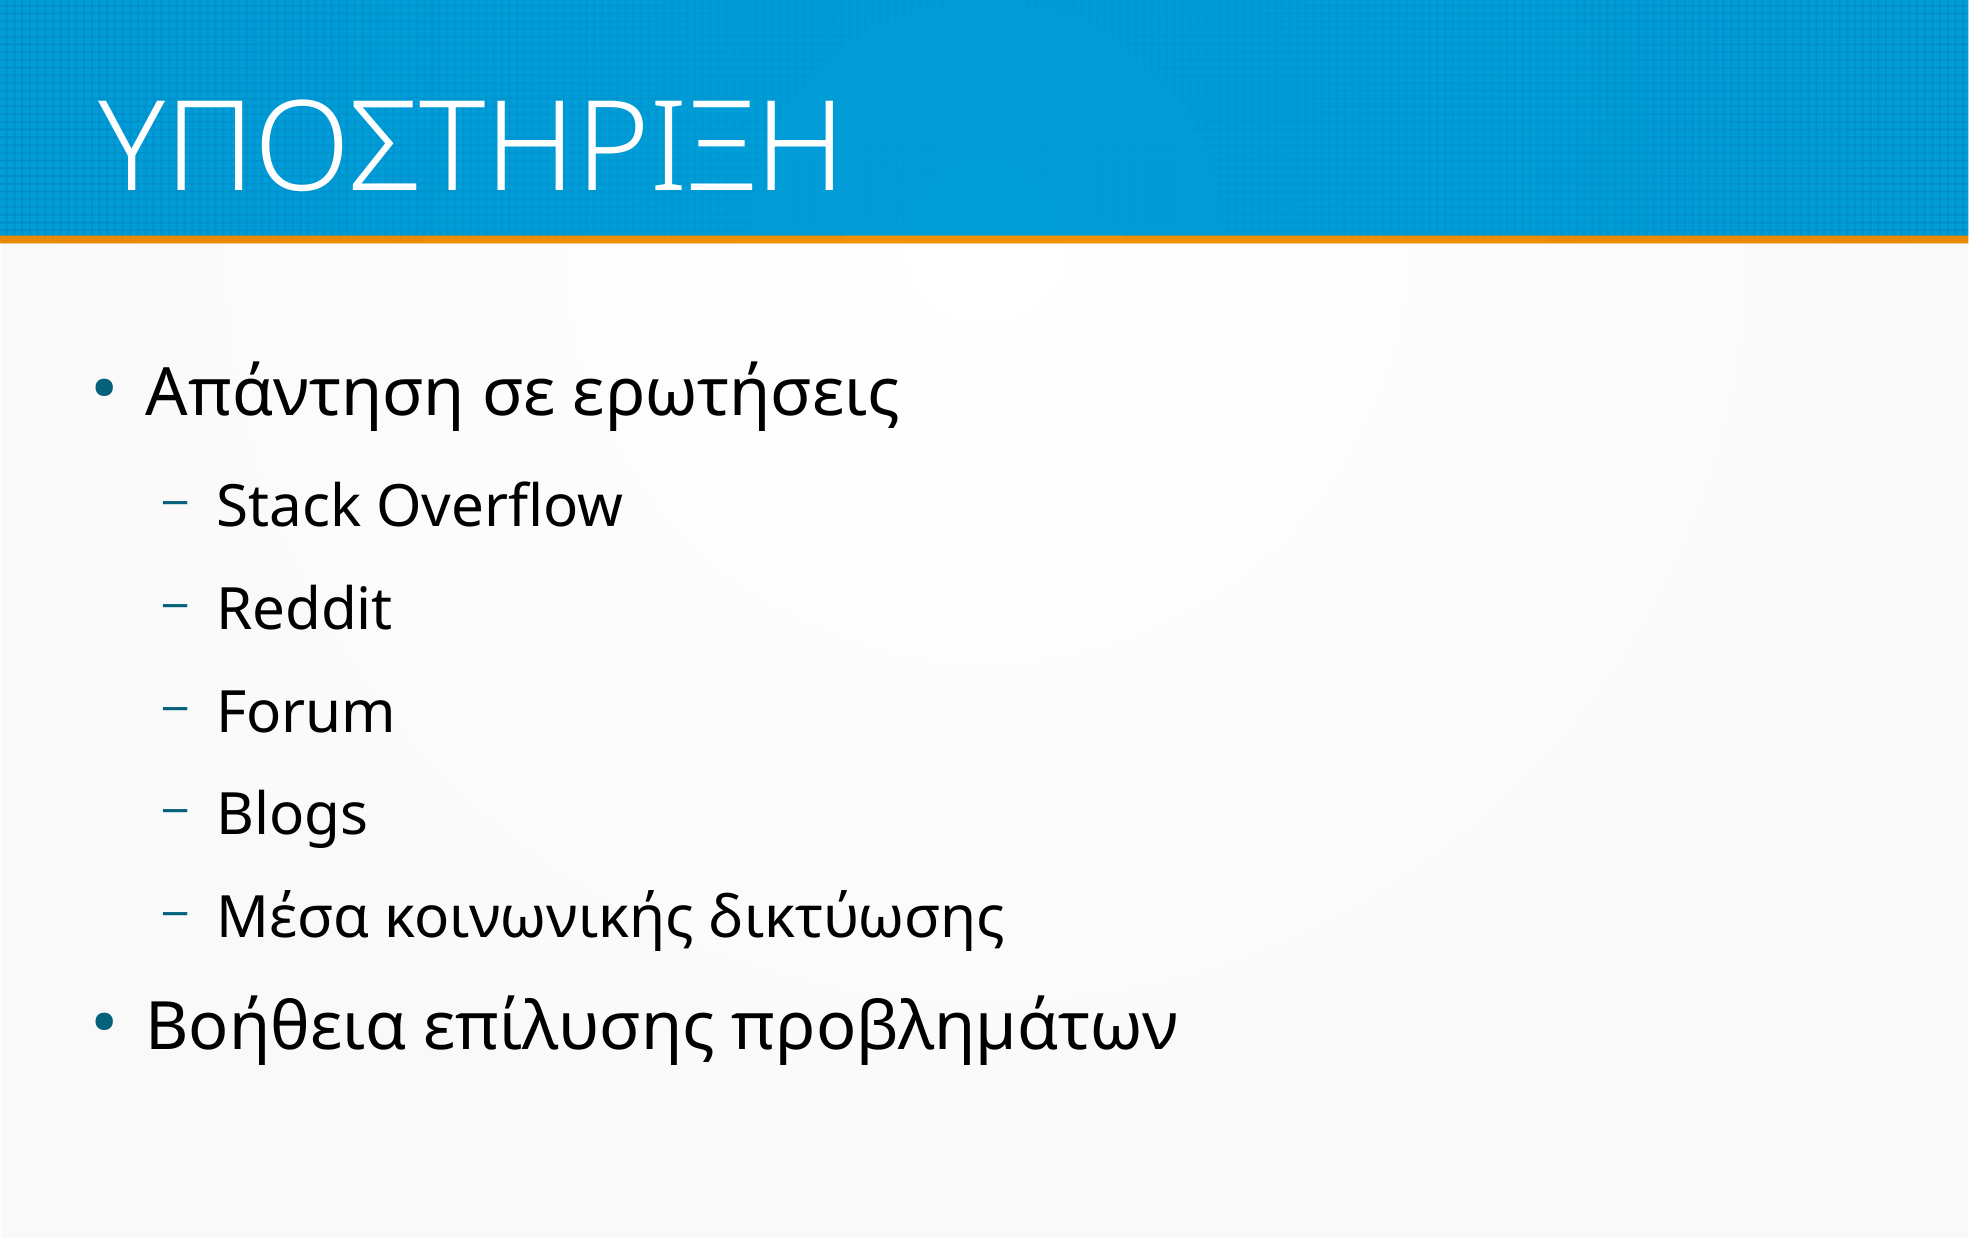

# ΥΠΟΣΤΗΡΙΞΗ
Απάντηση σε ερωτήσεις
Stack Overflow
Reddit
Forum
Blogs
Μέσα κοινωνικής δικτύωσης
Βοήθεια επίλυσης προβλημάτων